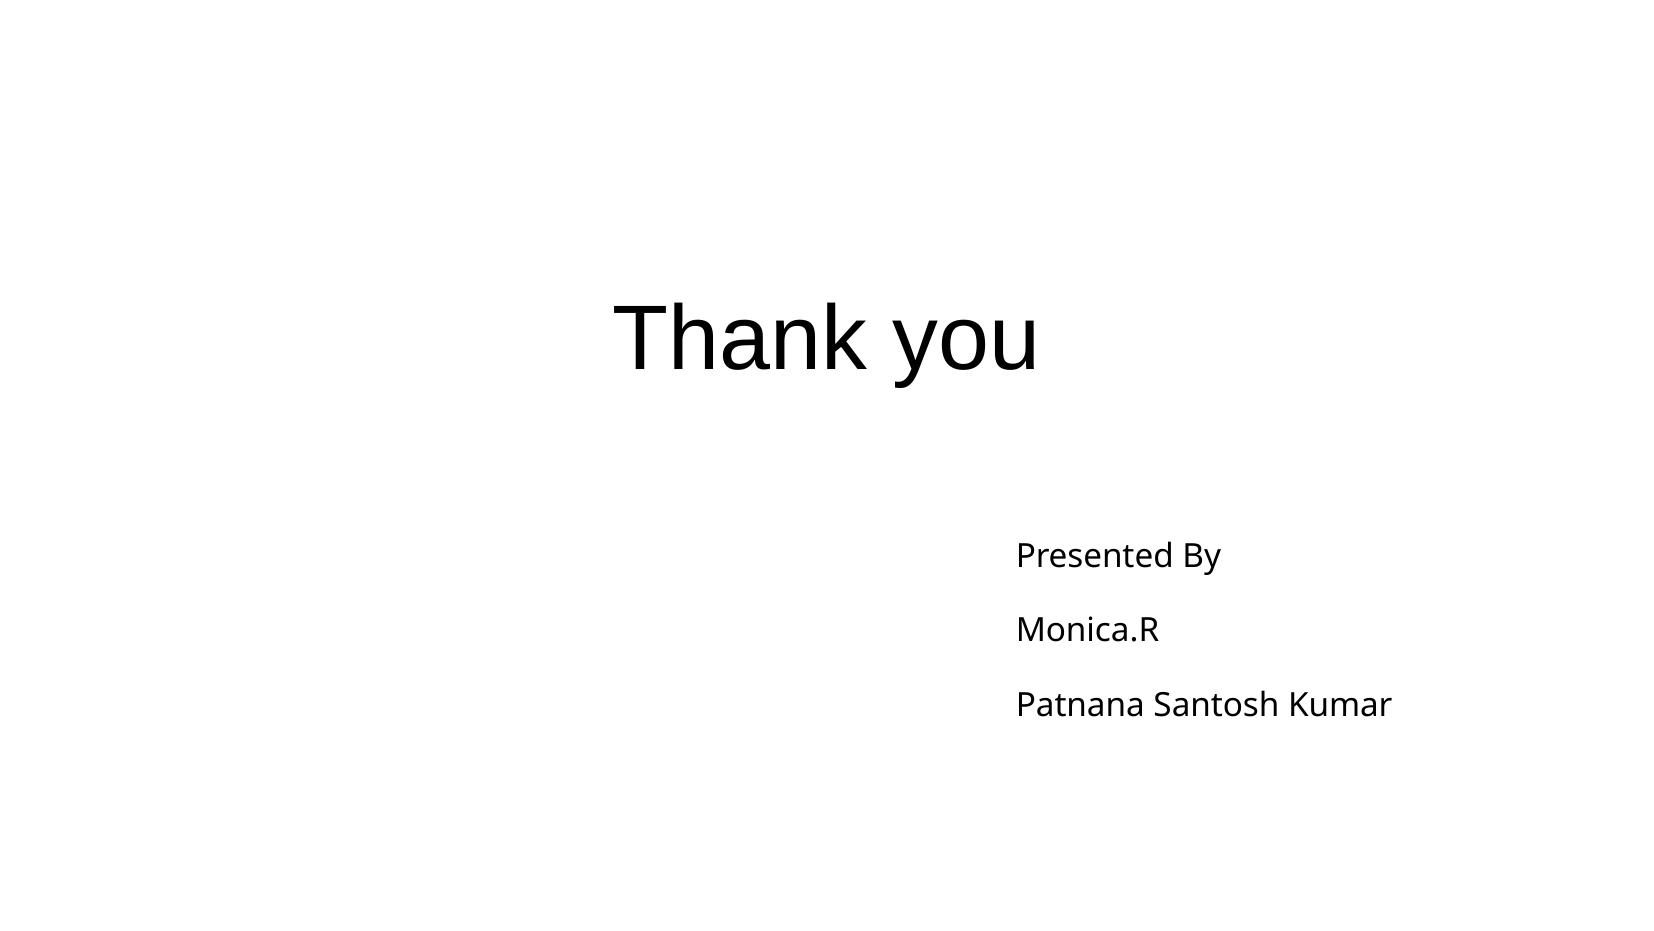

# Thank you
Presented By
Monica.R
Patnana Santosh Kumar